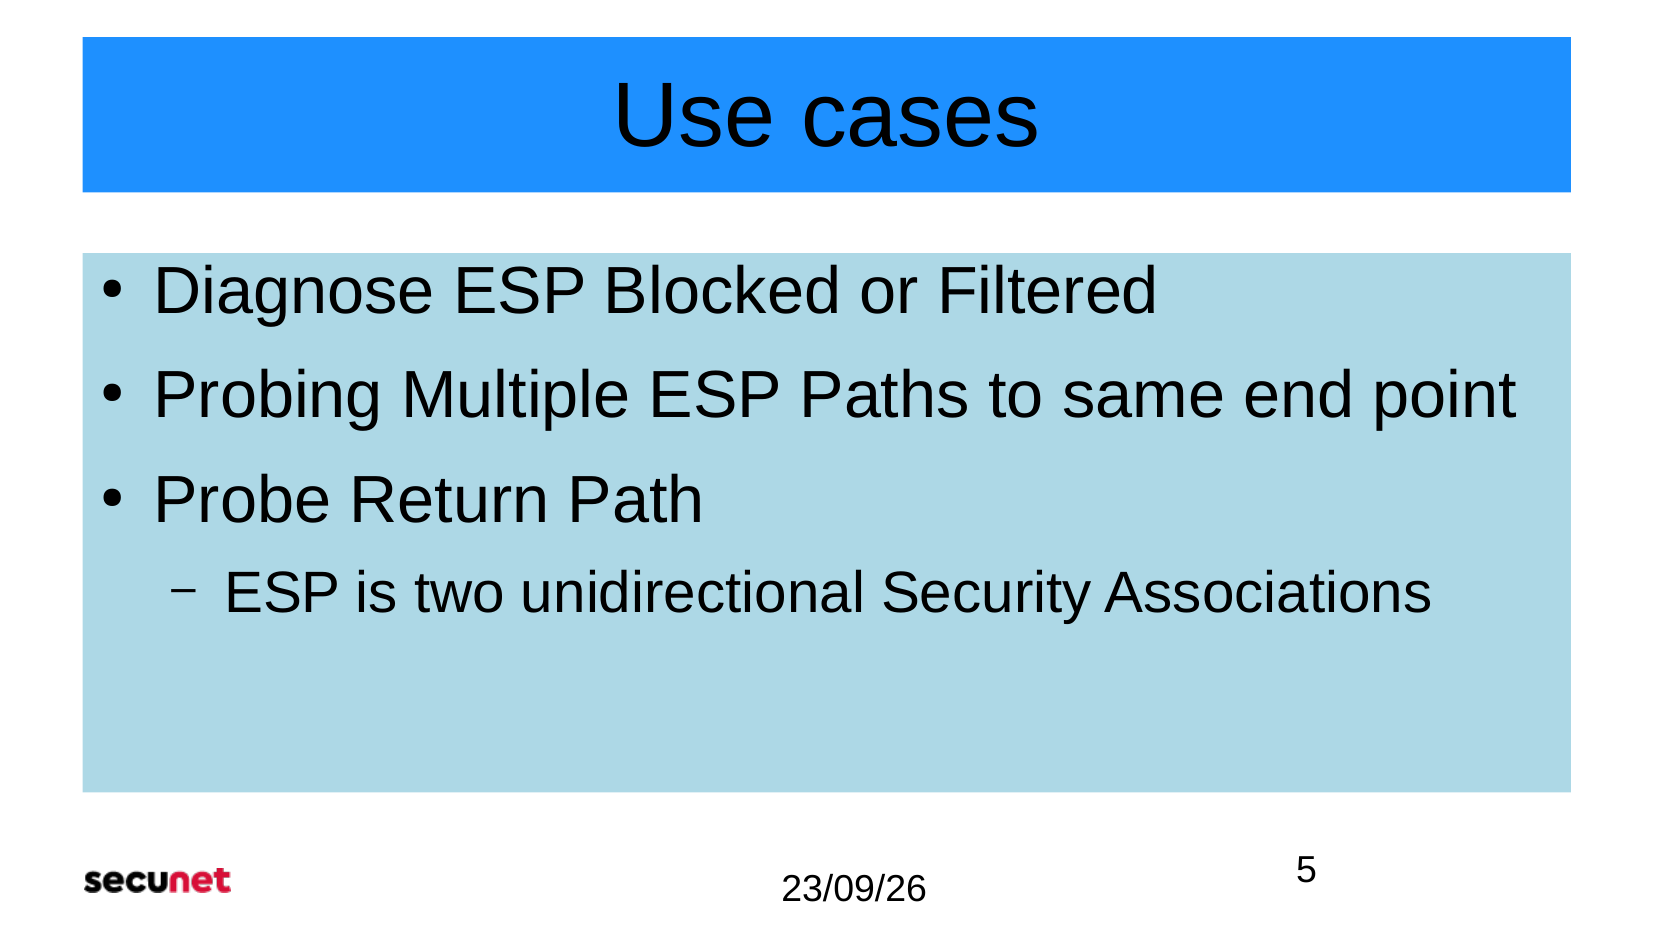

# Use cases
Diagnose ESP Blocked or Filtered
Probing Multiple ESP Paths to same end point
Probe Return Path
ESP is two unidirectional Security Associations